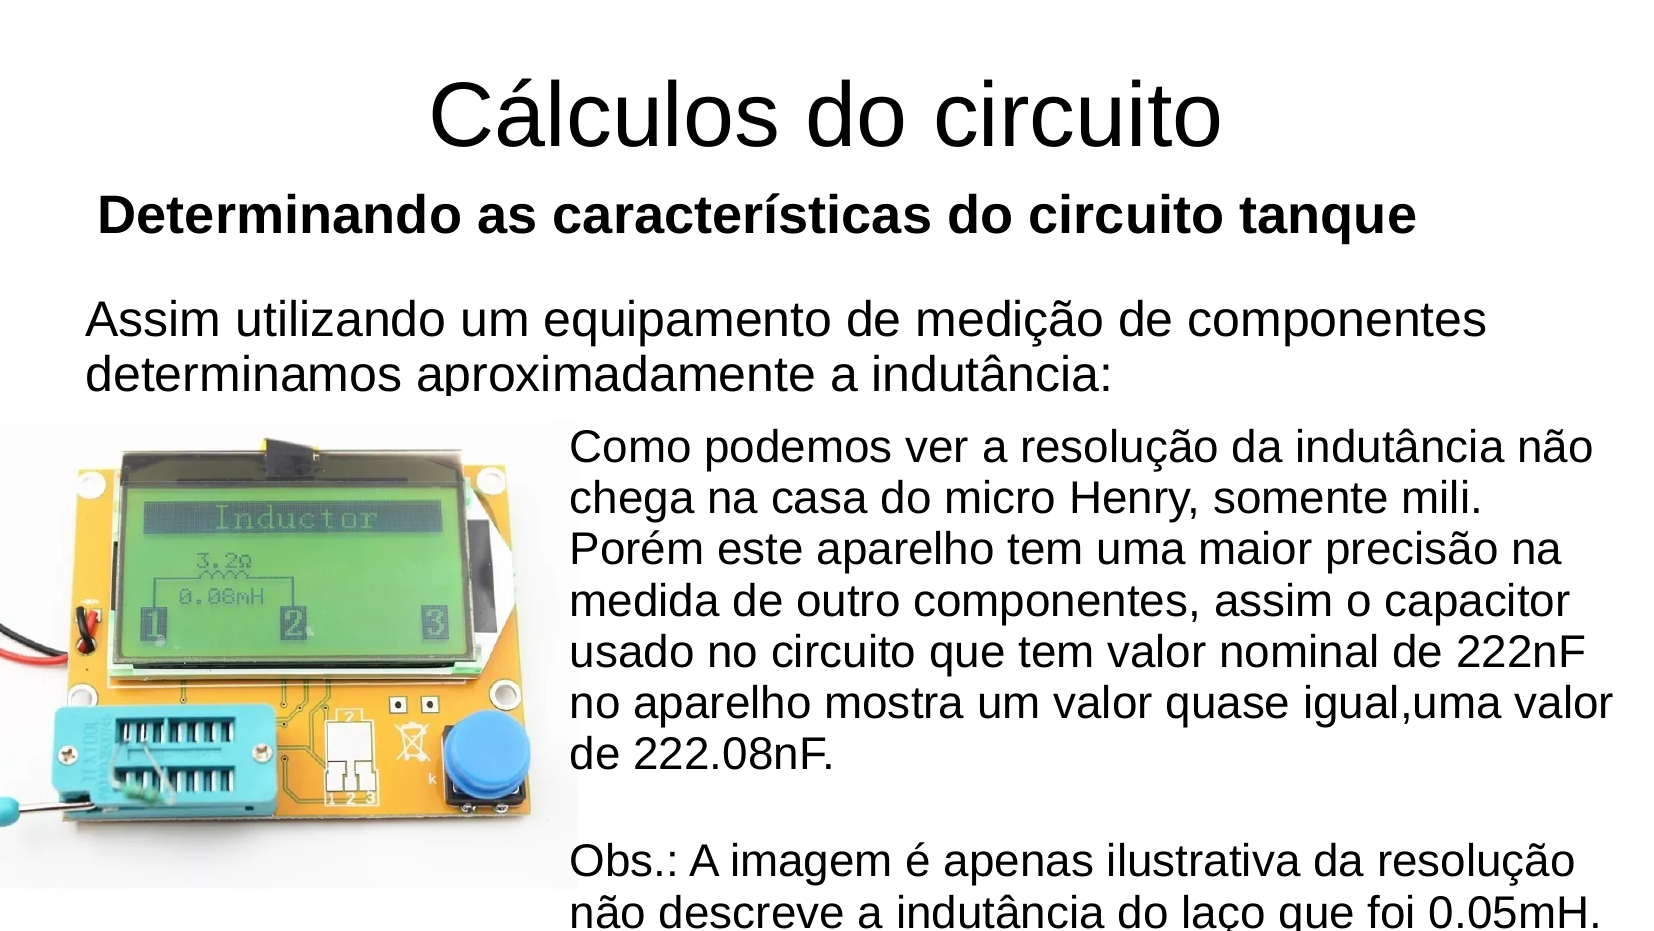

# Cálculos do circuito
Determinando as características do circuito tanque
Assim utilizando um equipamento de medição de componentes determinamos aproximadamente a indutância:
Como podemos ver a resolução da indutância não chega na casa do micro Henry, somente mili.
Porém este aparelho tem uma maior precisão na medida de outro componentes, assim o capacitor usado no circuito que tem valor nominal de 222nF no aparelho mostra um valor quase igual,uma valor de 222.08nF.
Obs.: A imagem é apenas ilustrativa da resolução
não descreve a indutância do laço que foi 0.05mH.